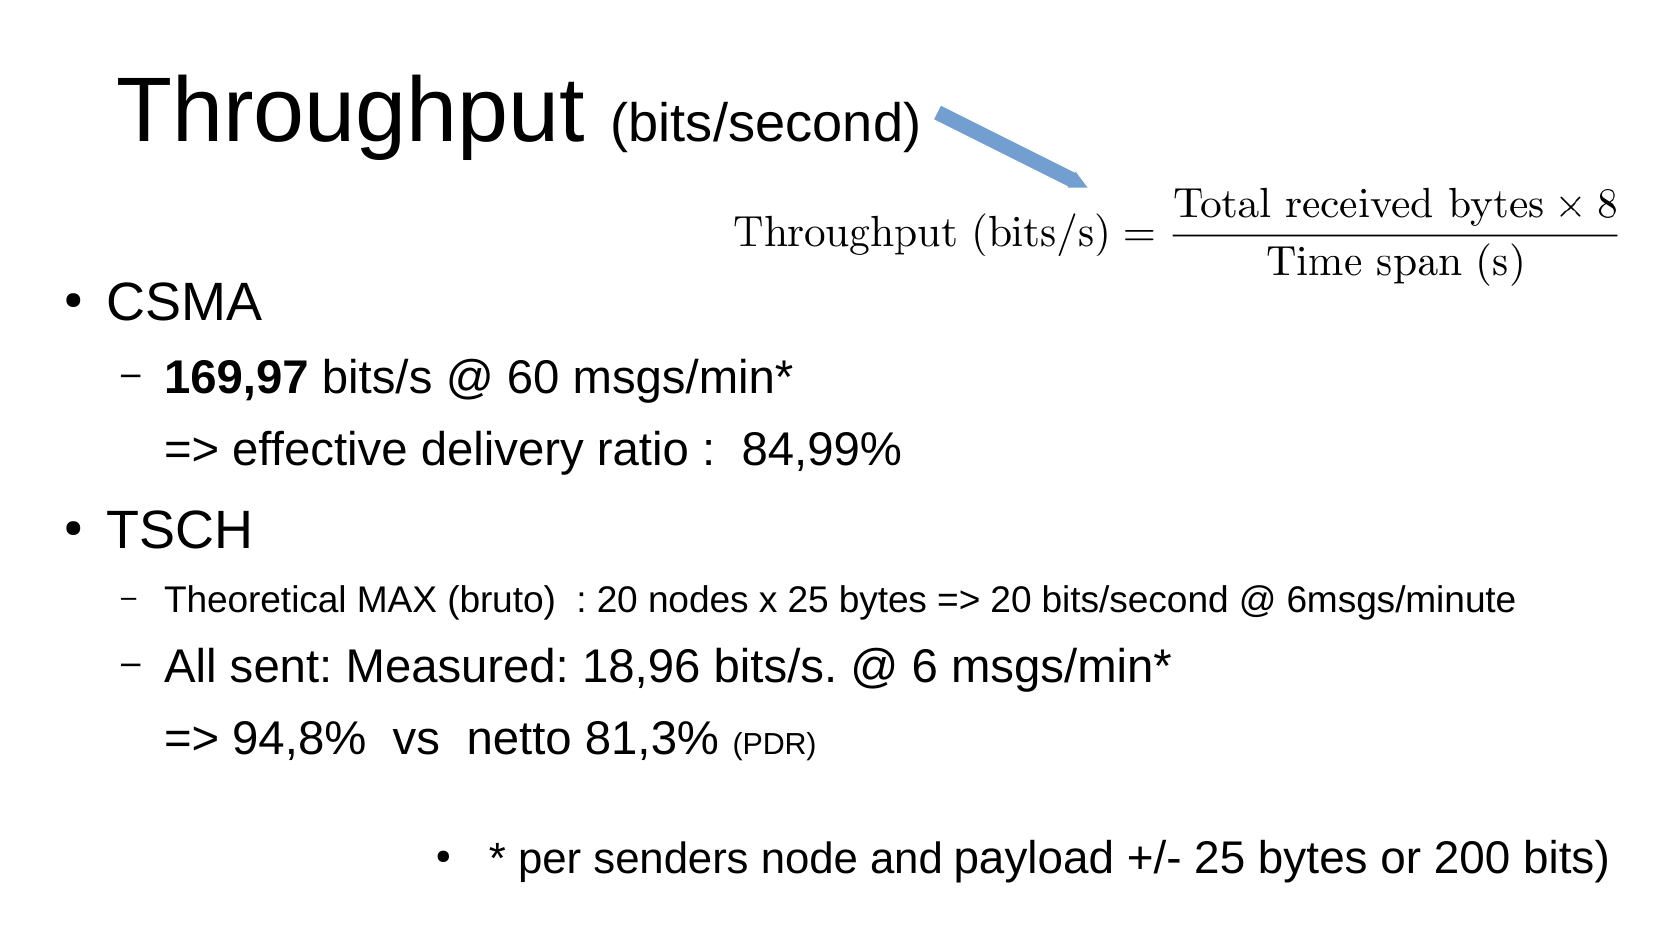

# Throughput (bits/second)
CSMA
169,97 bits/s @ 60 msgs/min*
=> effective delivery ratio : 84,99%
TSCH
Theoretical MAX (bruto) : 20 nodes x 25 bytes => 20 bits/second @ 6msgs/minute
All sent: Measured: 18,96 bits/s. @ 6 msgs/min*
=> 94,8% vs netto 81,3% (PDR)
* per senders node and payload +/- 25 bytes or 200 bits)